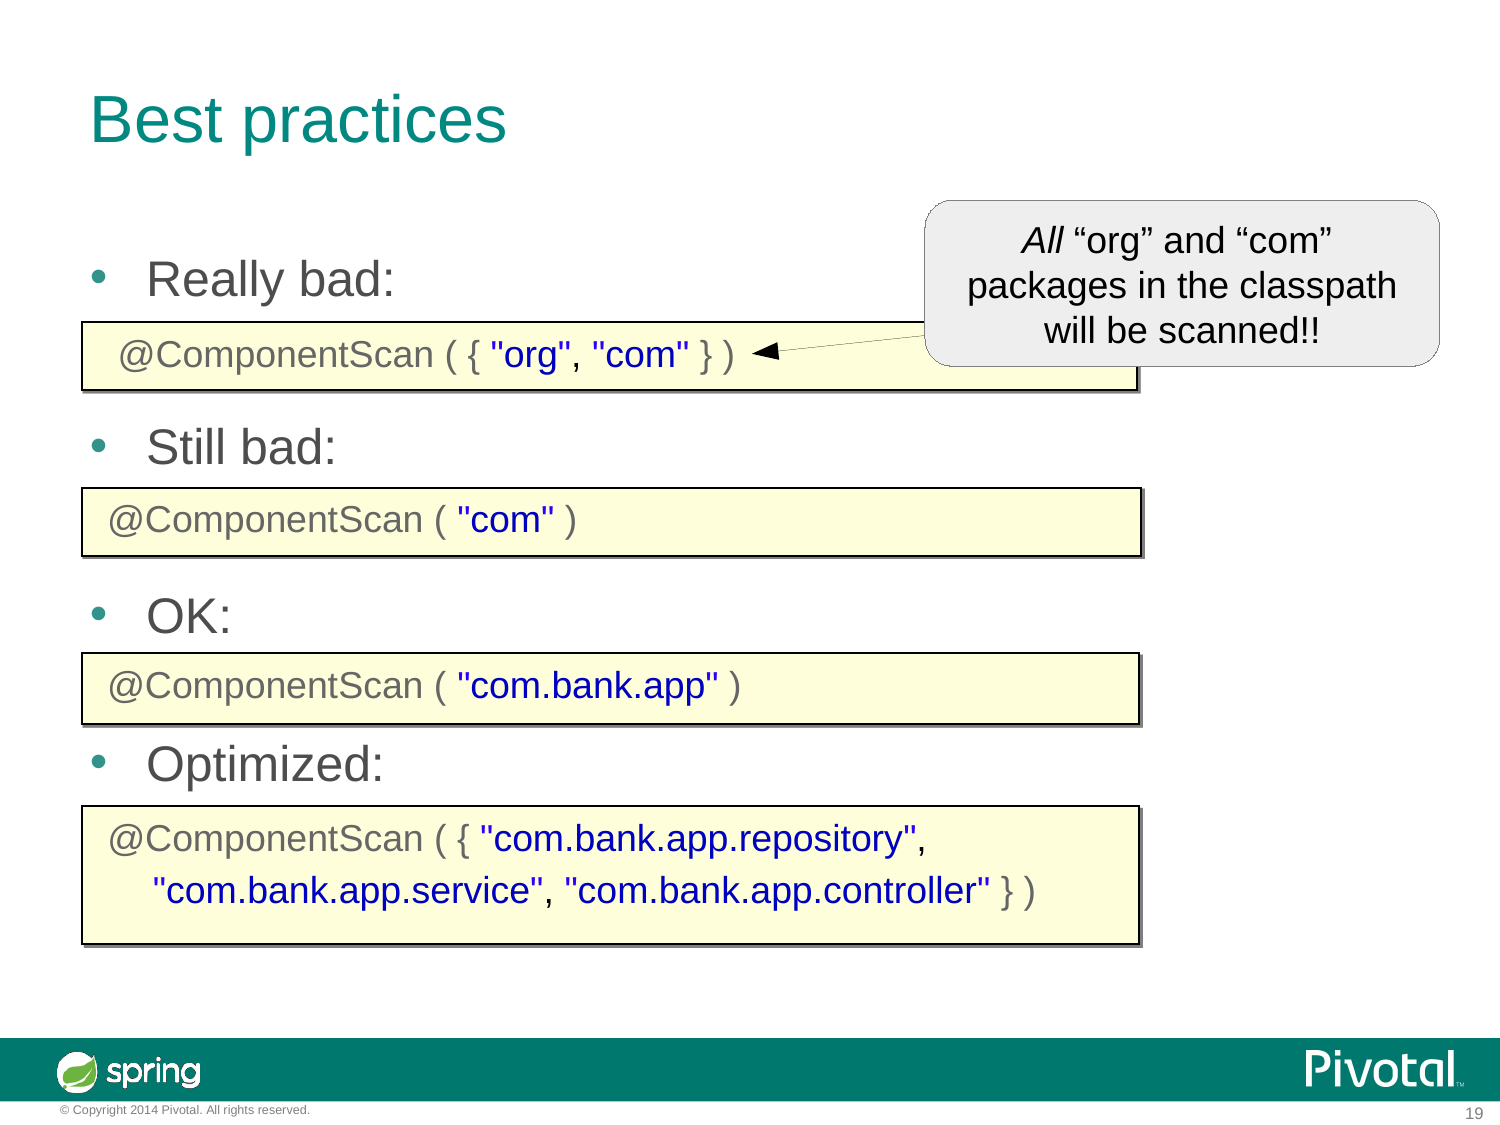

# Best practices
All “org” and “com”
packages in the classpath will be scanned!!
Really bad:
Still bad:
OK:
Optimized:
 @ComponentScan ( { "org", "com" } )
 @ComponentScan ( "com" )
 @ComponentScan ( "com.bank.app" )
 @ComponentScan ( { "com.bank.app.repository",
	"com.bank.app.service", "com.bank.app.controller" } )